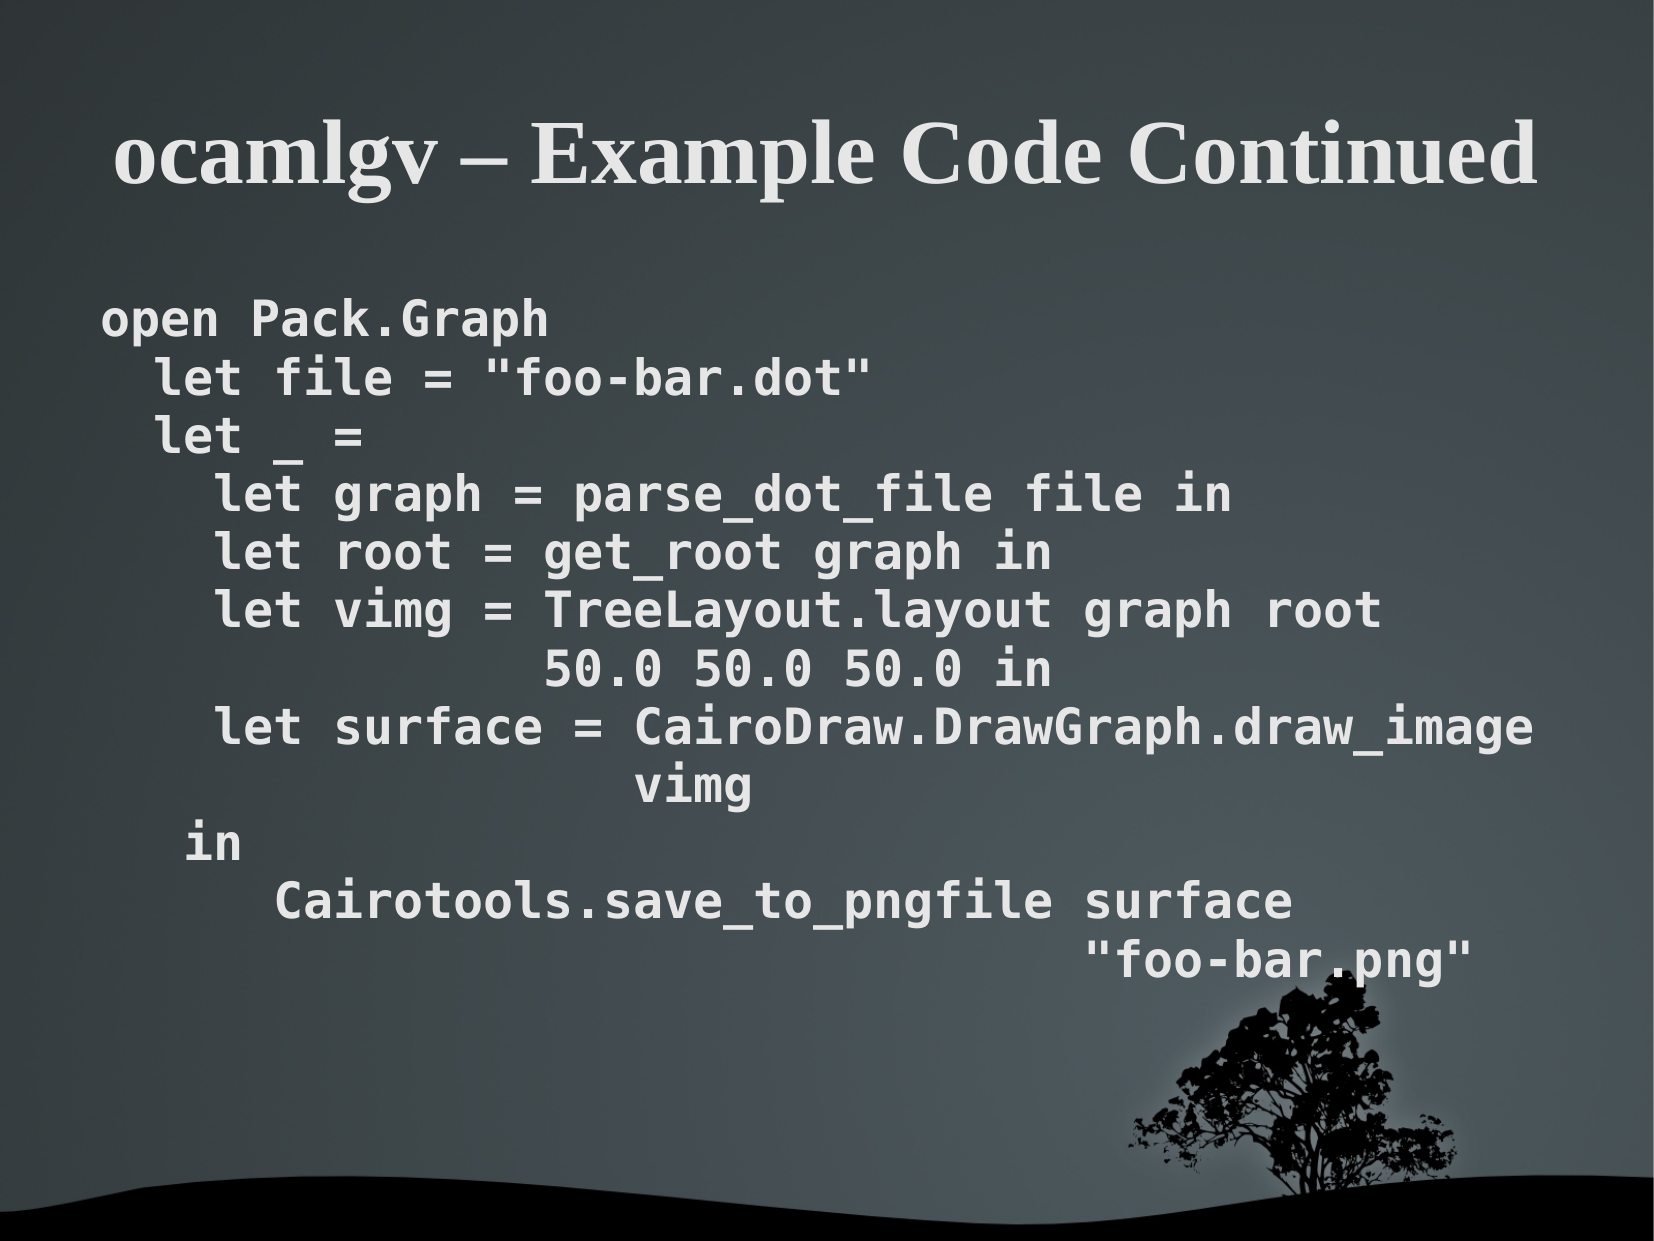

# ocamlgv – Example Code Continued
open Pack.Graph
let file = "foo-bar.dot"
let _ =
 let graph = parse_dot_file file in
 let root = get_root graph in
 let vimg = TreeLayout.layout graph root
 50.0 50.0 50.0 in
 let surface = CairoDraw.DrawGraph.draw_image vimg
 in
 Cairotools.save_to_pngfile surface
 "foo-bar.png"